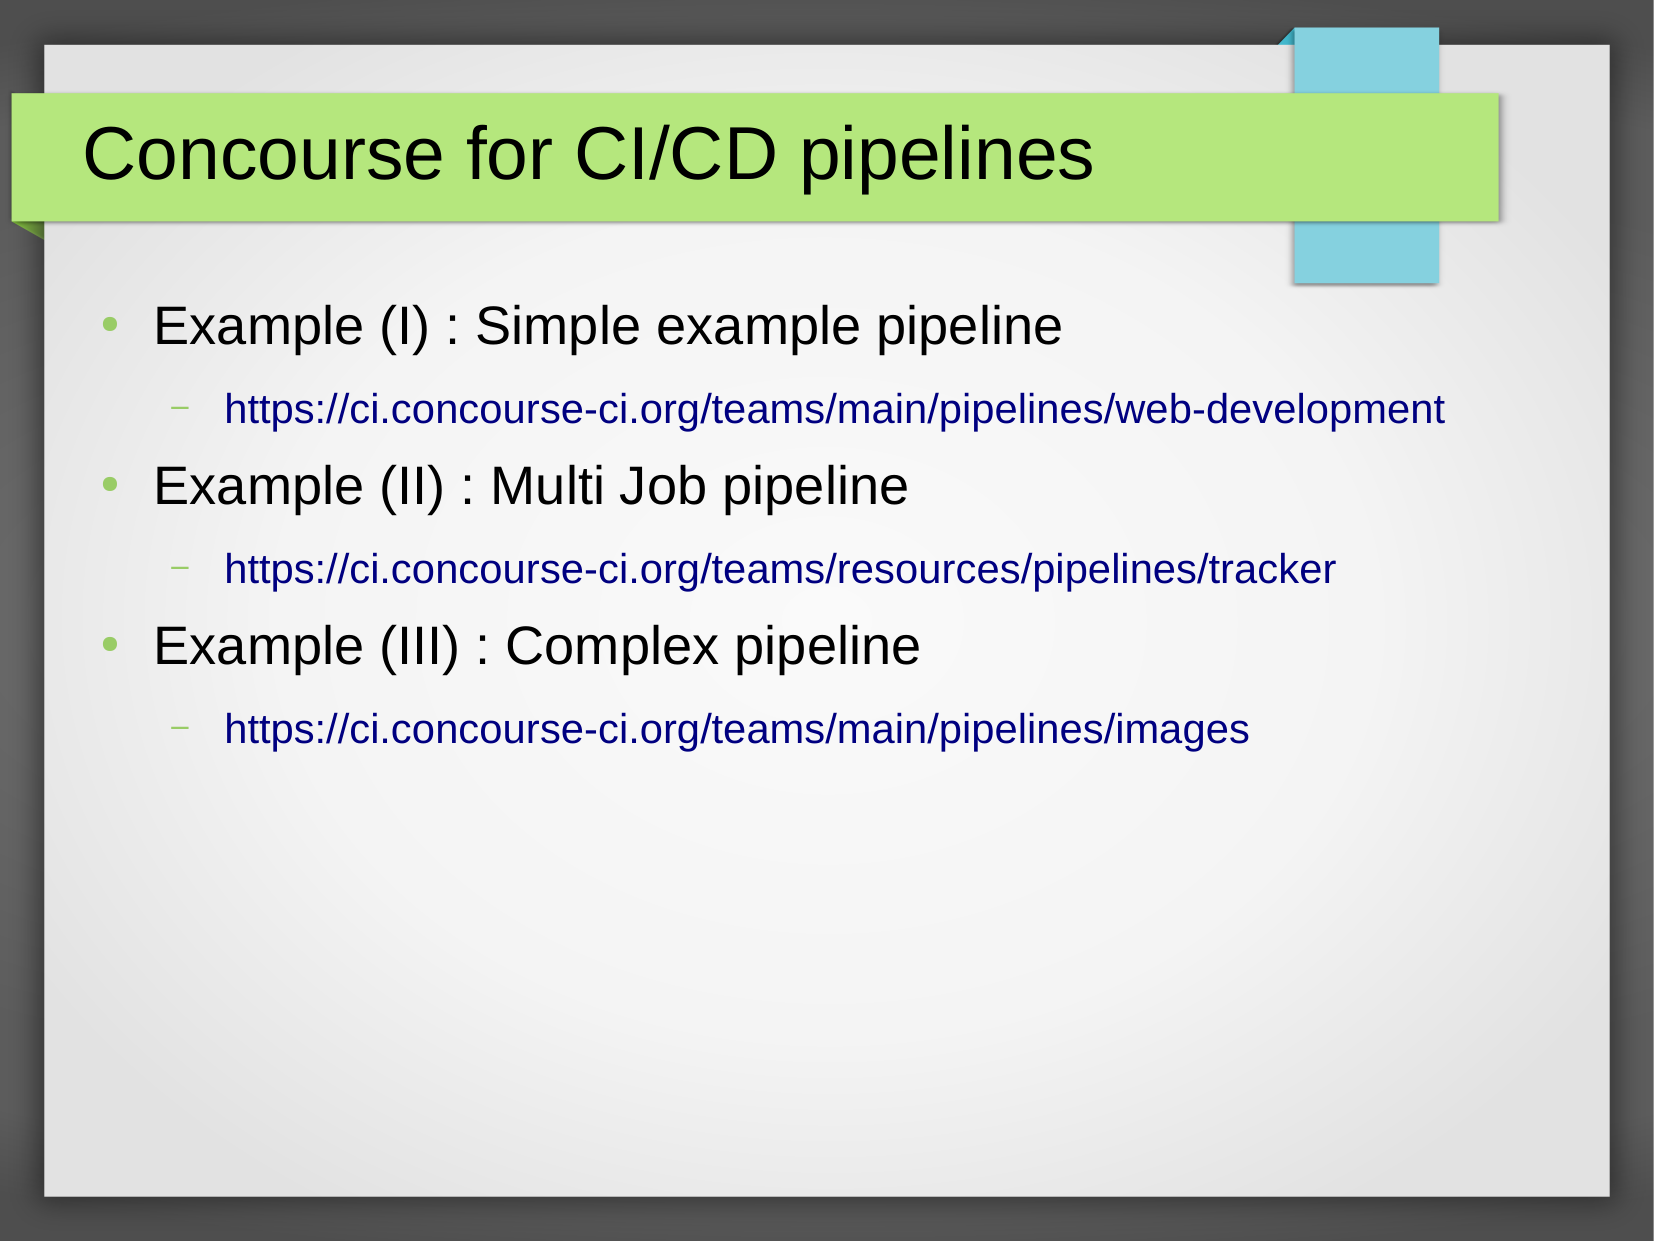

# Concourse for CI/CD pipelines
Example (I) : Simple example pipeline
https://ci.concourse-ci.org/teams/main/pipelines/web-development
Example (II) : Multi Job pipeline
https://ci.concourse-ci.org/teams/resources/pipelines/tracker
Example (III) : Complex pipeline
https://ci.concourse-ci.org/teams/main/pipelines/images